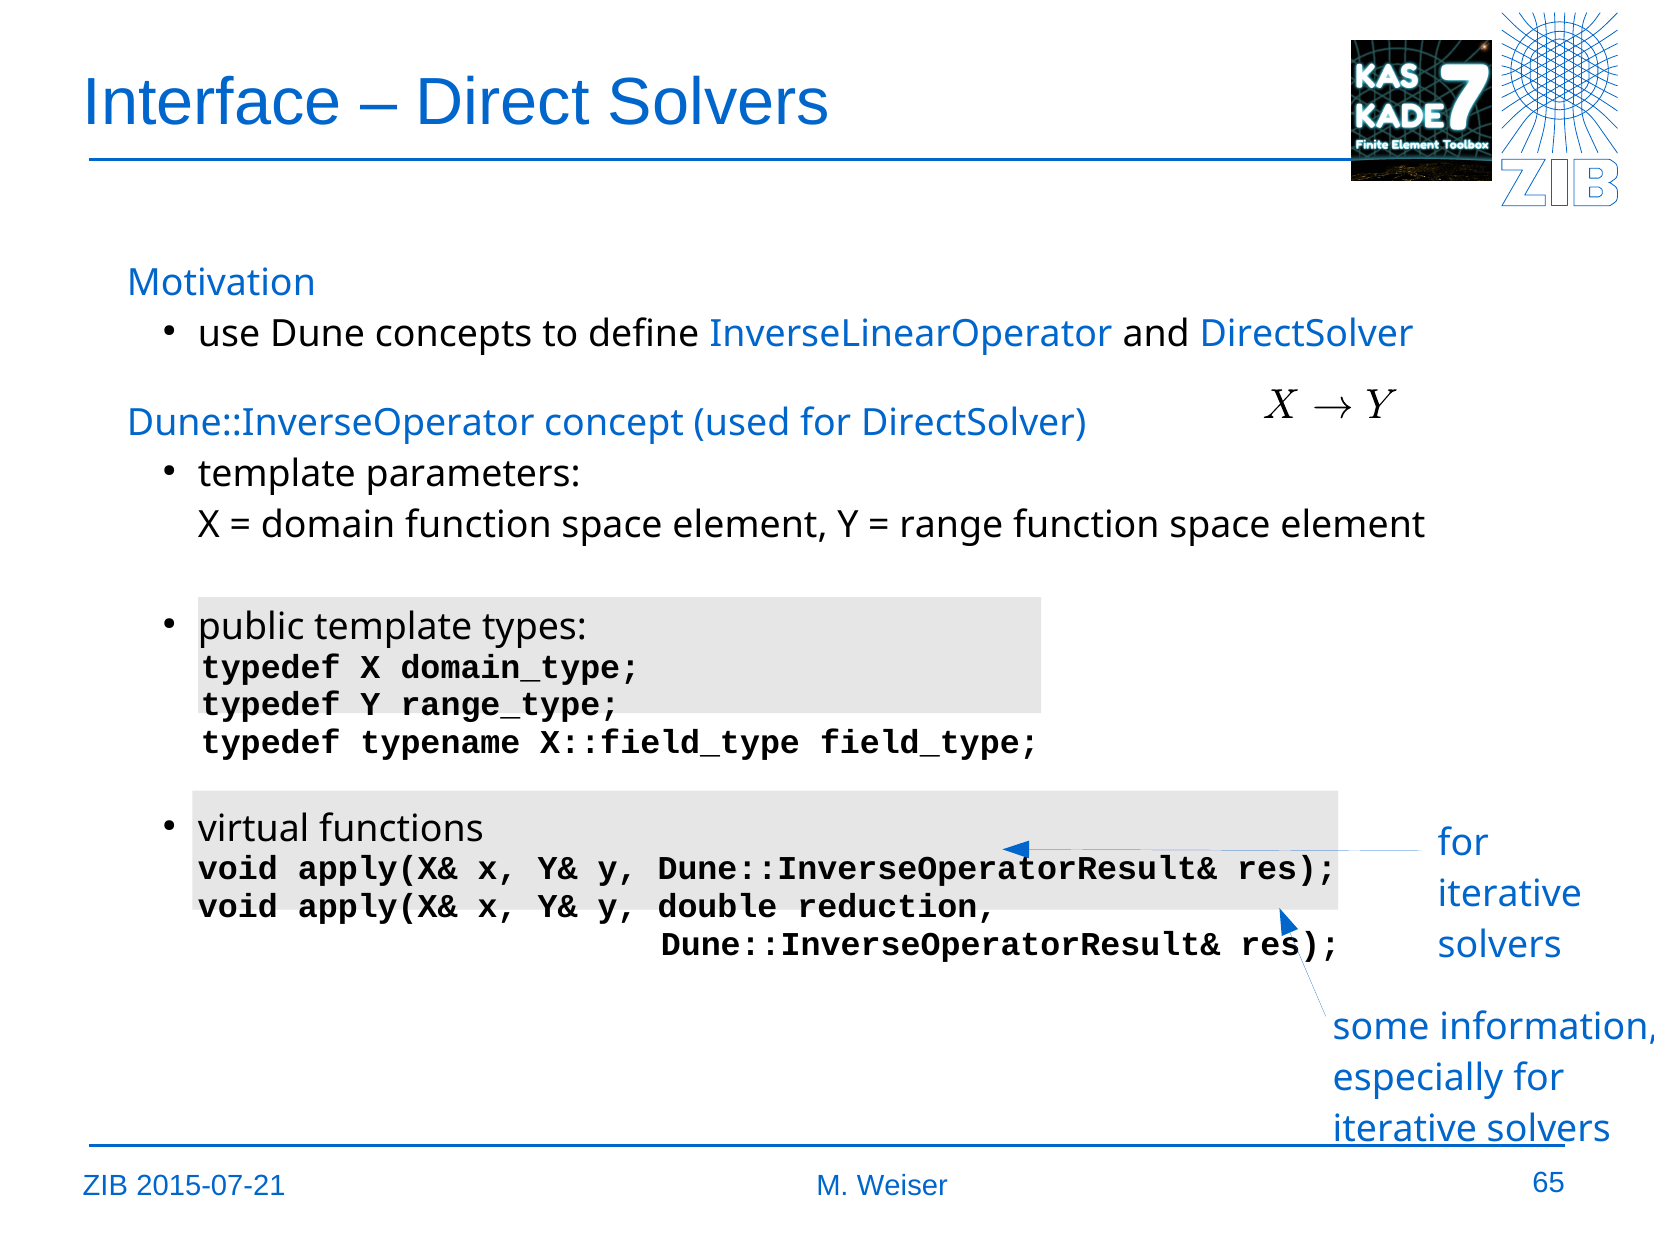

# Interface – Direct Solvers
Motivation
use Dune concepts to define InverseLinearOperator and DirectSolver
Dune::InverseOperator concept (used for DirectSolver)
template parameters:
X = domain function space element, Y = range function space element
public template types:
	typedef X domain_type;
	typedef Y range_type;
	typedef typename X::field_type field_type;
virtual functions
void apply(X& x, Y& y, Dune::InverseOperatorResult& res);
void apply(X& x, Y& y, double reduction,
						 Dune::InverseOperatorResult& res);
for iterative
solvers
some information, especially for iterative solvers
65
ZIB 2015-07-21
M. Weiser